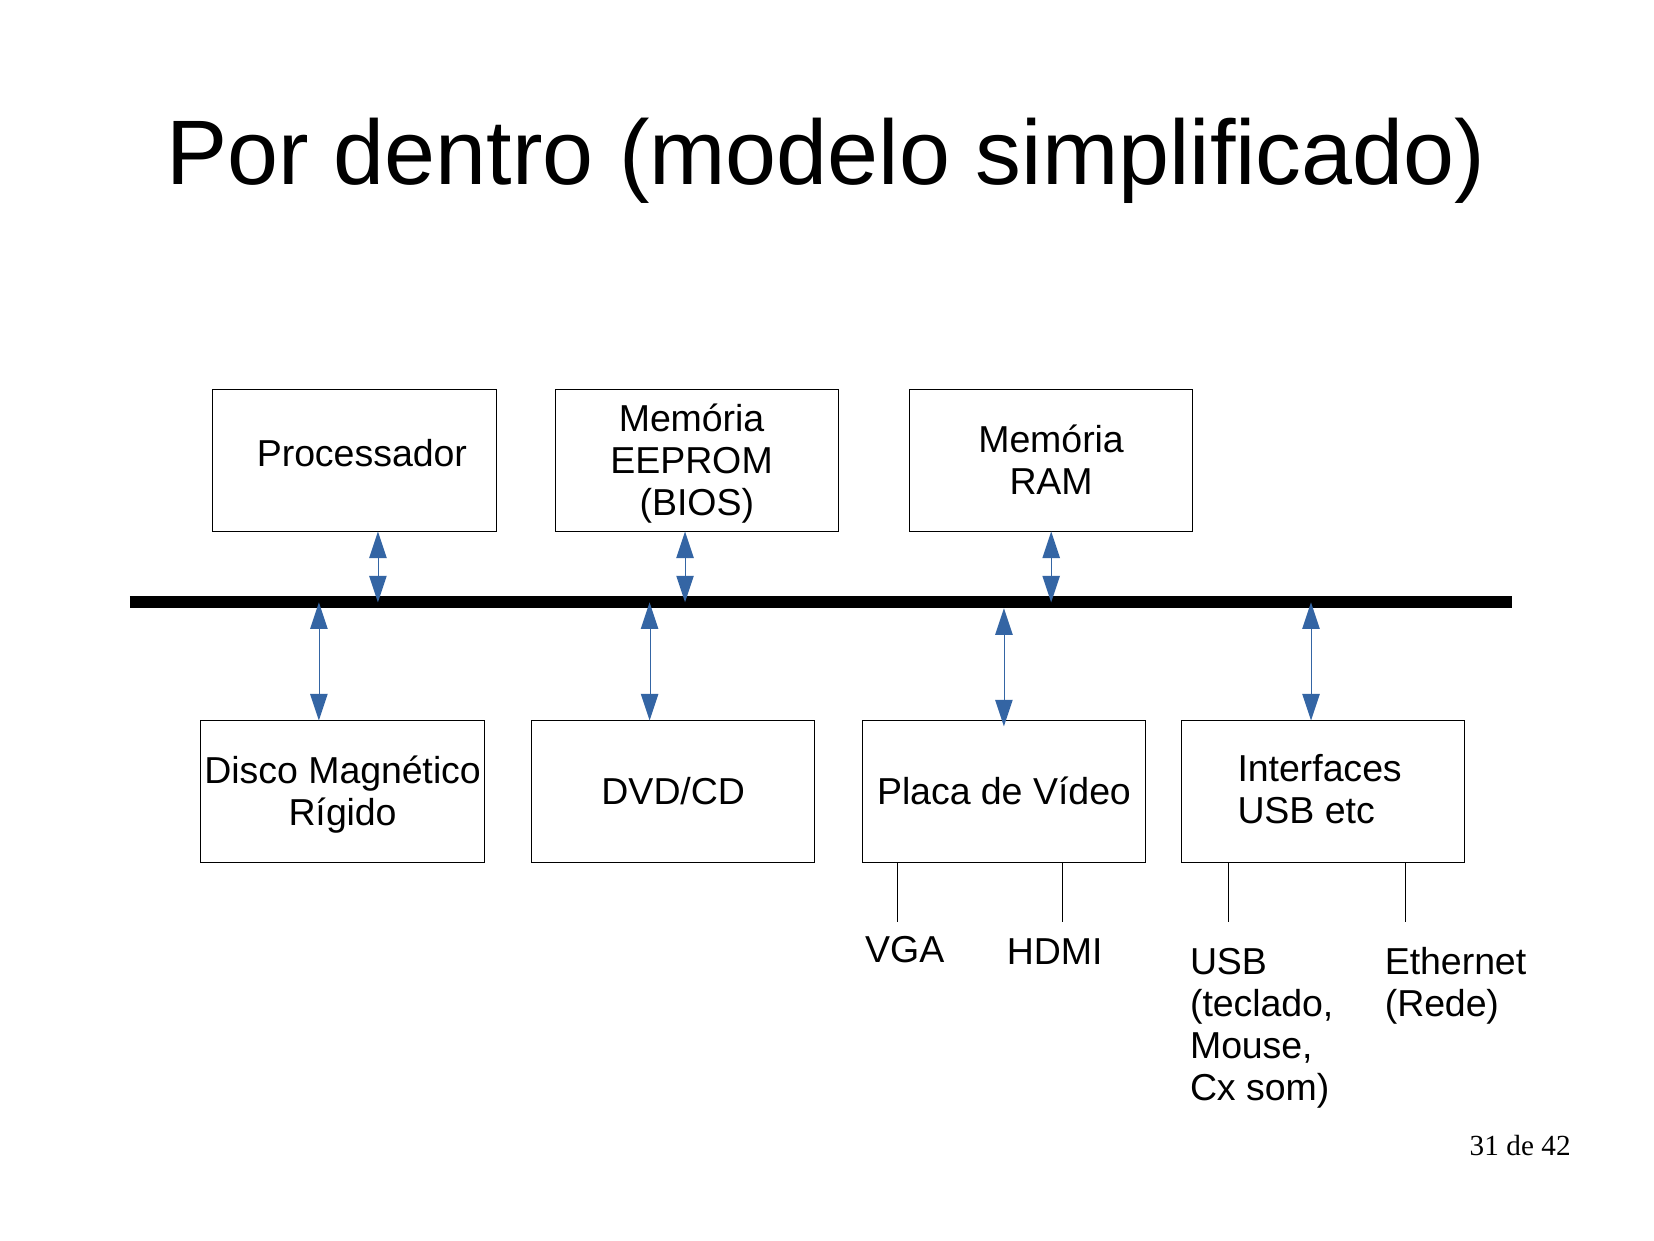

# Por dentro (modelo simplificado)
Memória
EEPROM
(BIOS)
Memória
RAM
Processador
Disco Magnético
Rígido
DVD/CD
Placa de Vídeo
Interfaces
USB etc
VGA
HDMI
USB
(teclado,
Mouse,
Cx som)
Ethernet
(Rede)
31